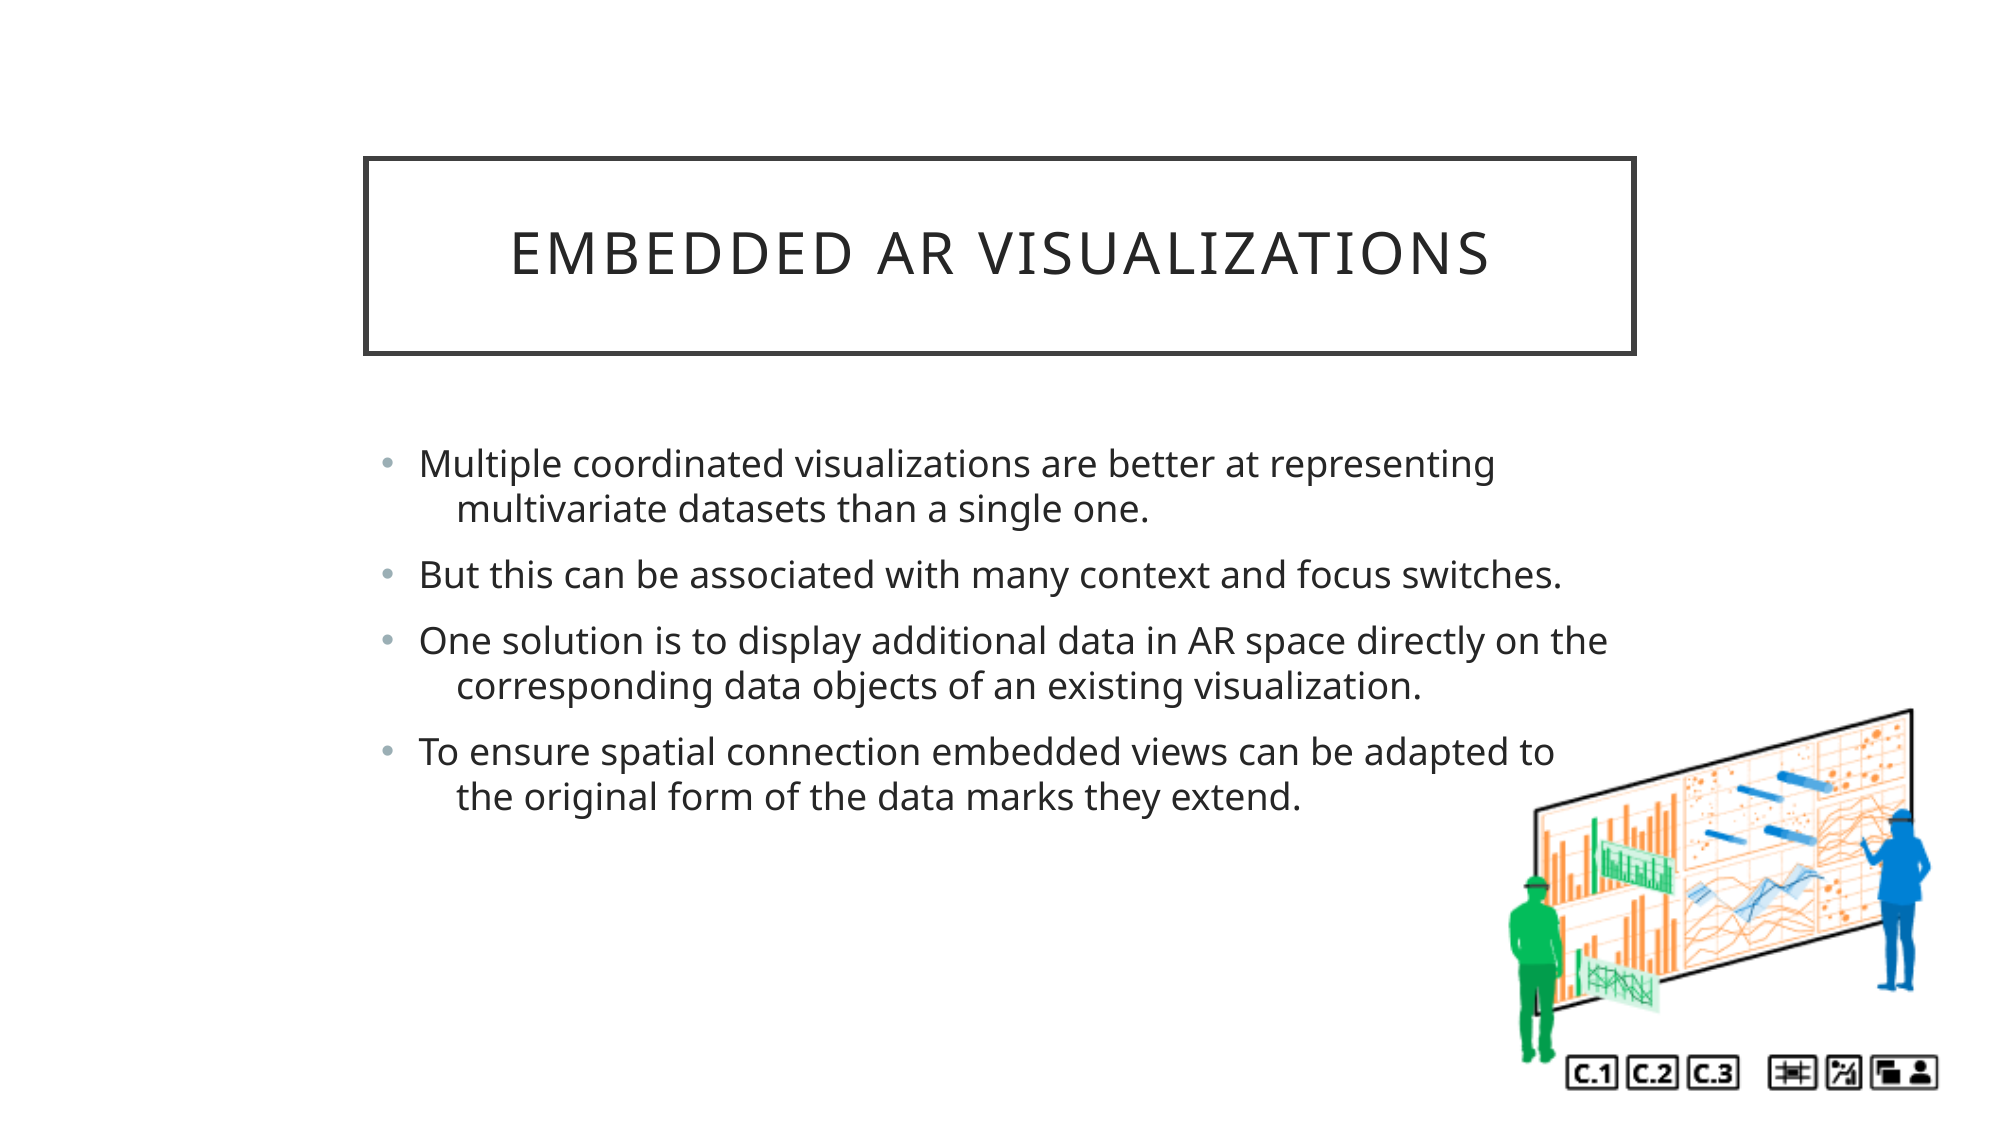

# Embedded ar visualizations
Multiple coordinated visualizations are better at representing multivariate datasets than a single one.
But this can be associated with many context and focus switches.
One solution is to display additional data in AR space directly on the corresponding data objects of an existing visualization.
To ensure spatial connection embedded views can be adapted to the original form of the data marks they extend.